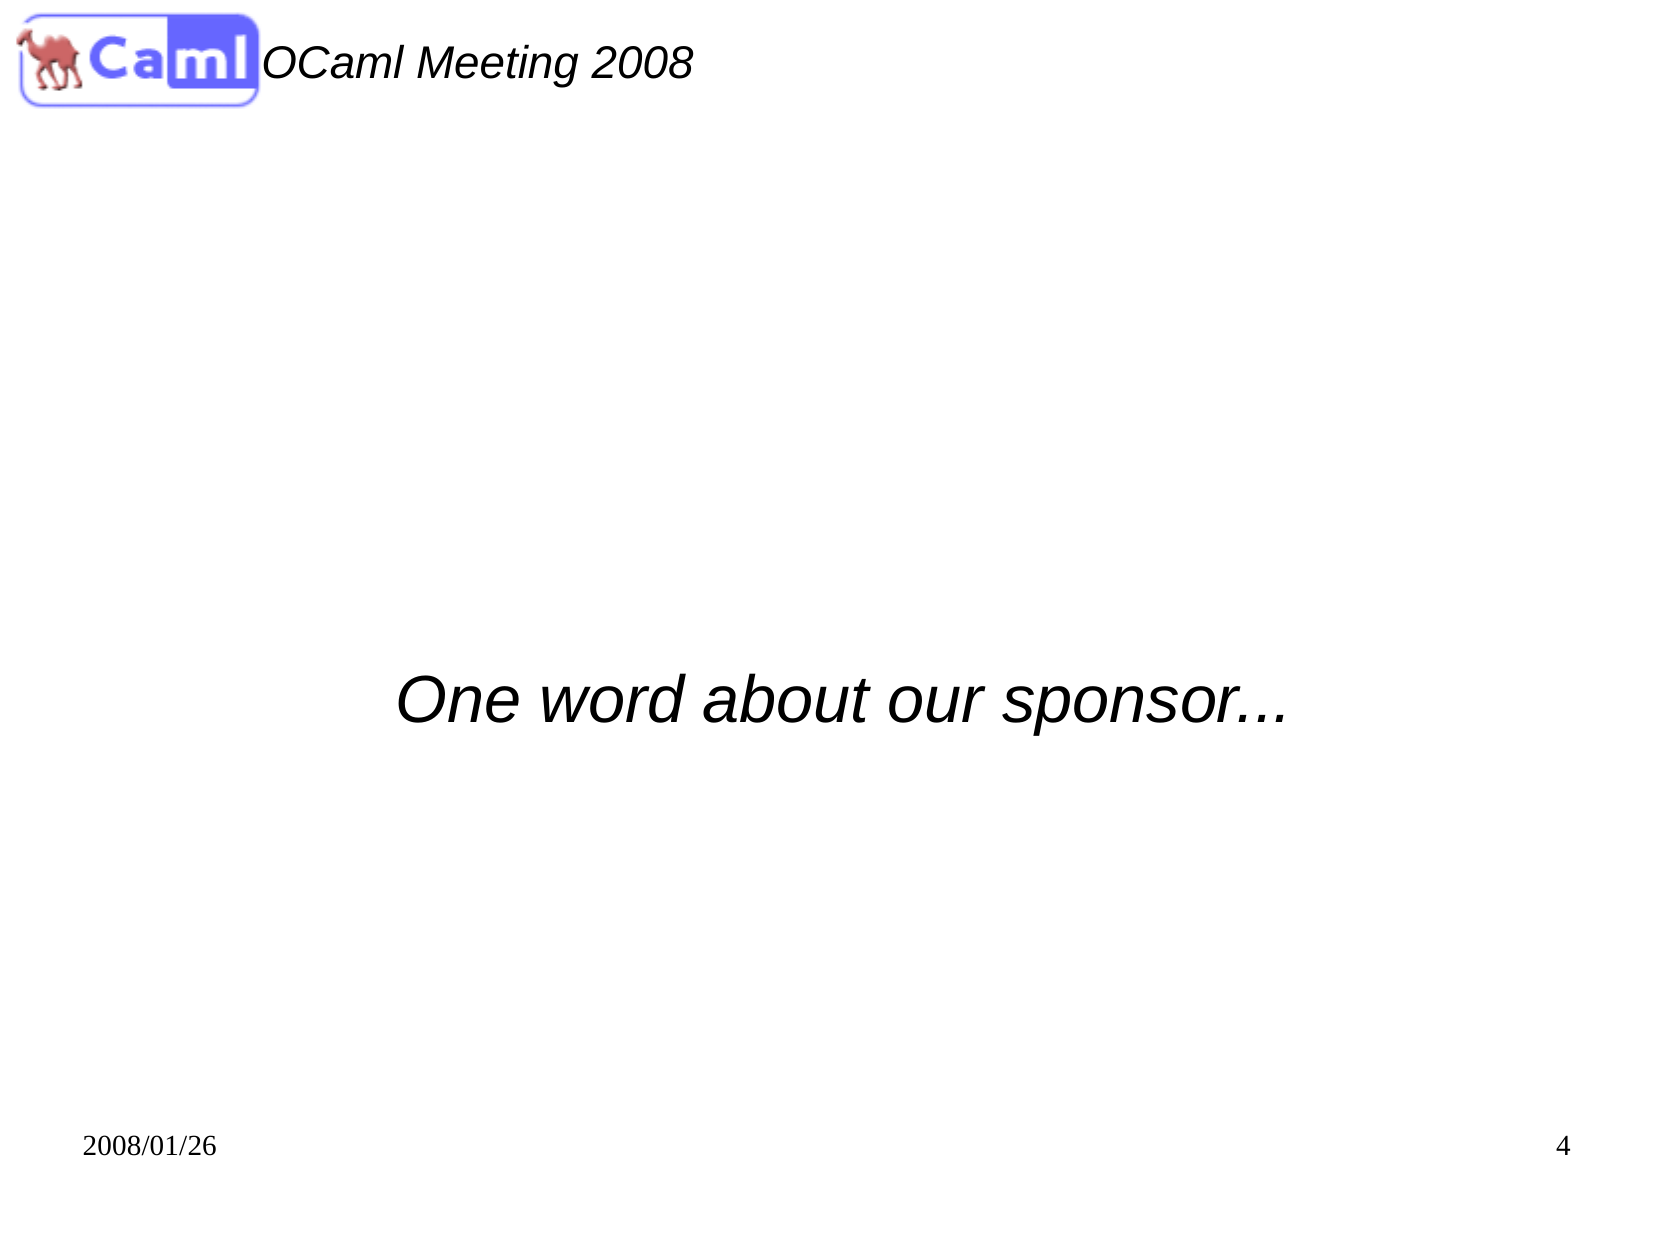

# One word about our sponsor...
2008/01/26
4